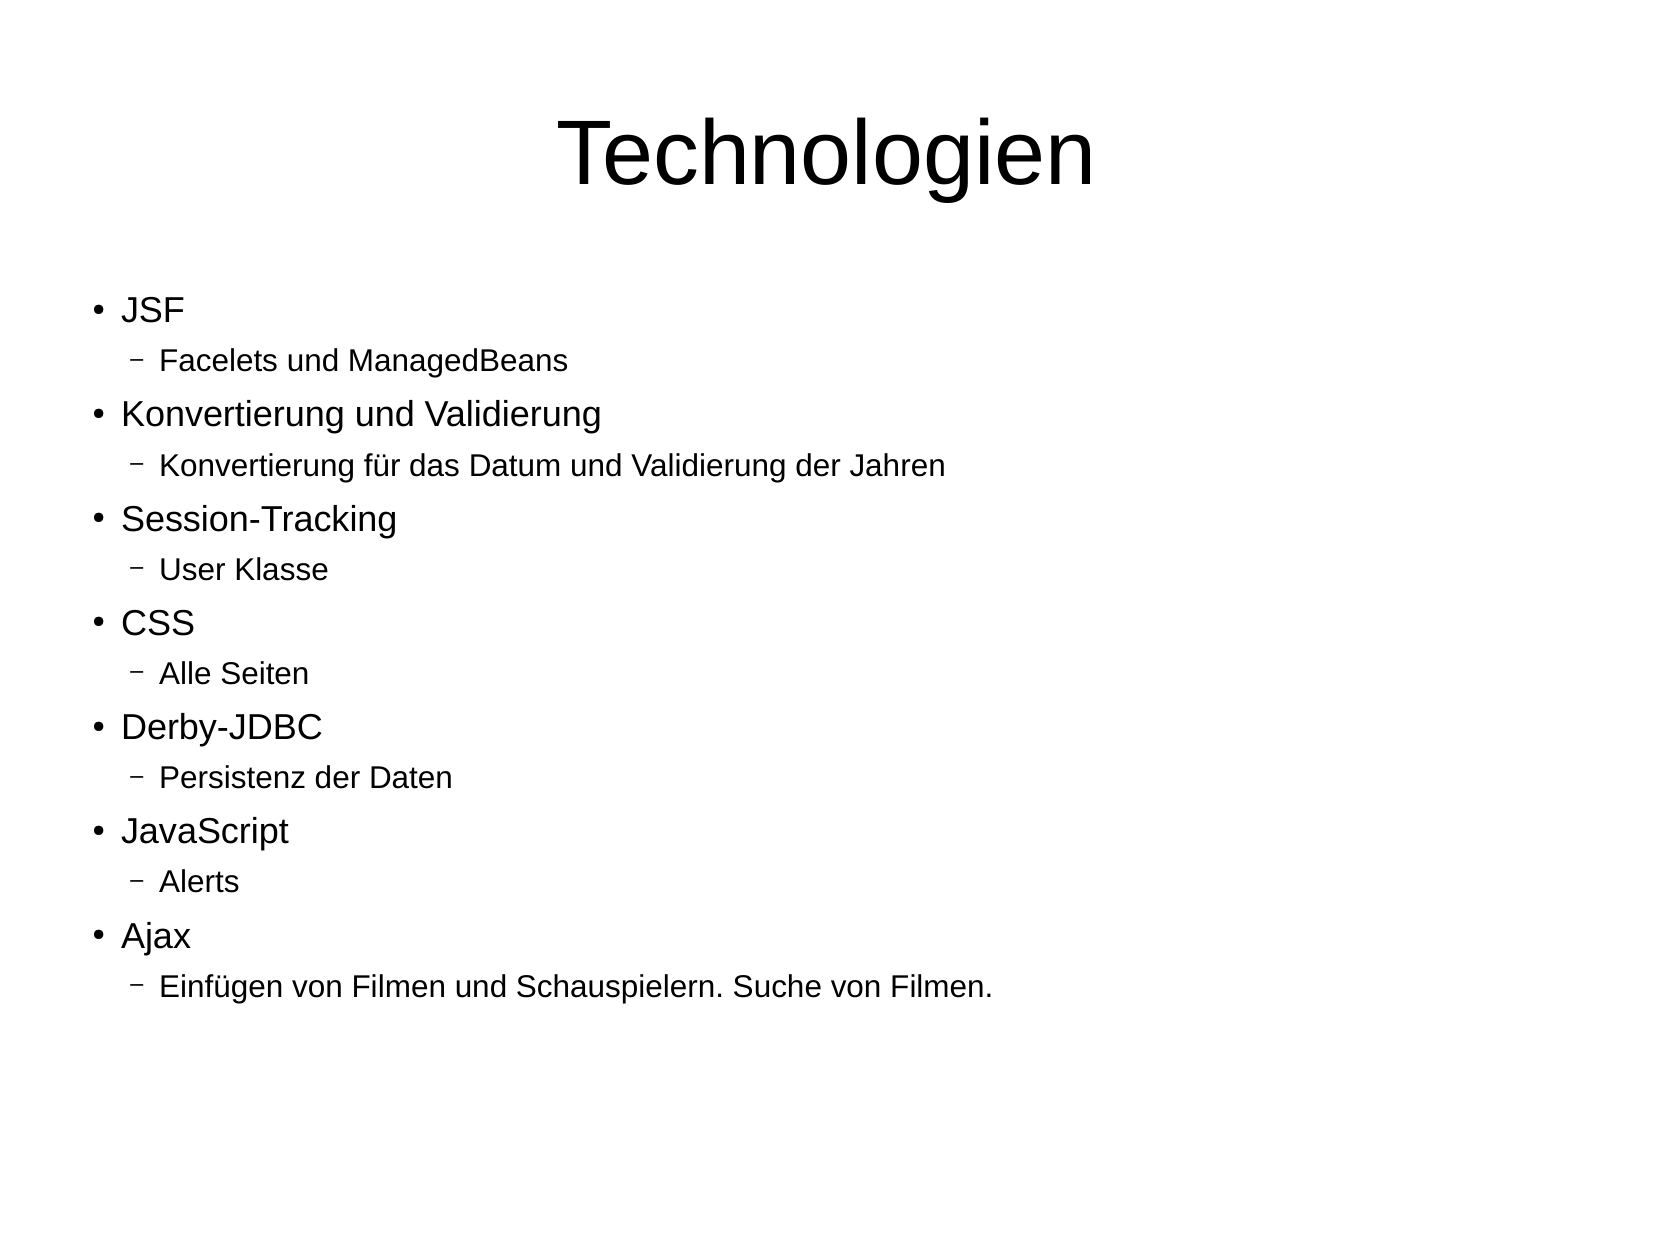

# Technologien
JSF
Facelets und ManagedBeans
Konvertierung und Validierung
Konvertierung für das Datum und Validierung der Jahren
Session-Tracking
User Klasse
CSS
Alle Seiten
Derby-JDBC
Persistenz der Daten
JavaScript
Alerts
Ajax
Einfügen von Filmen und Schauspielern. Suche von Filmen.